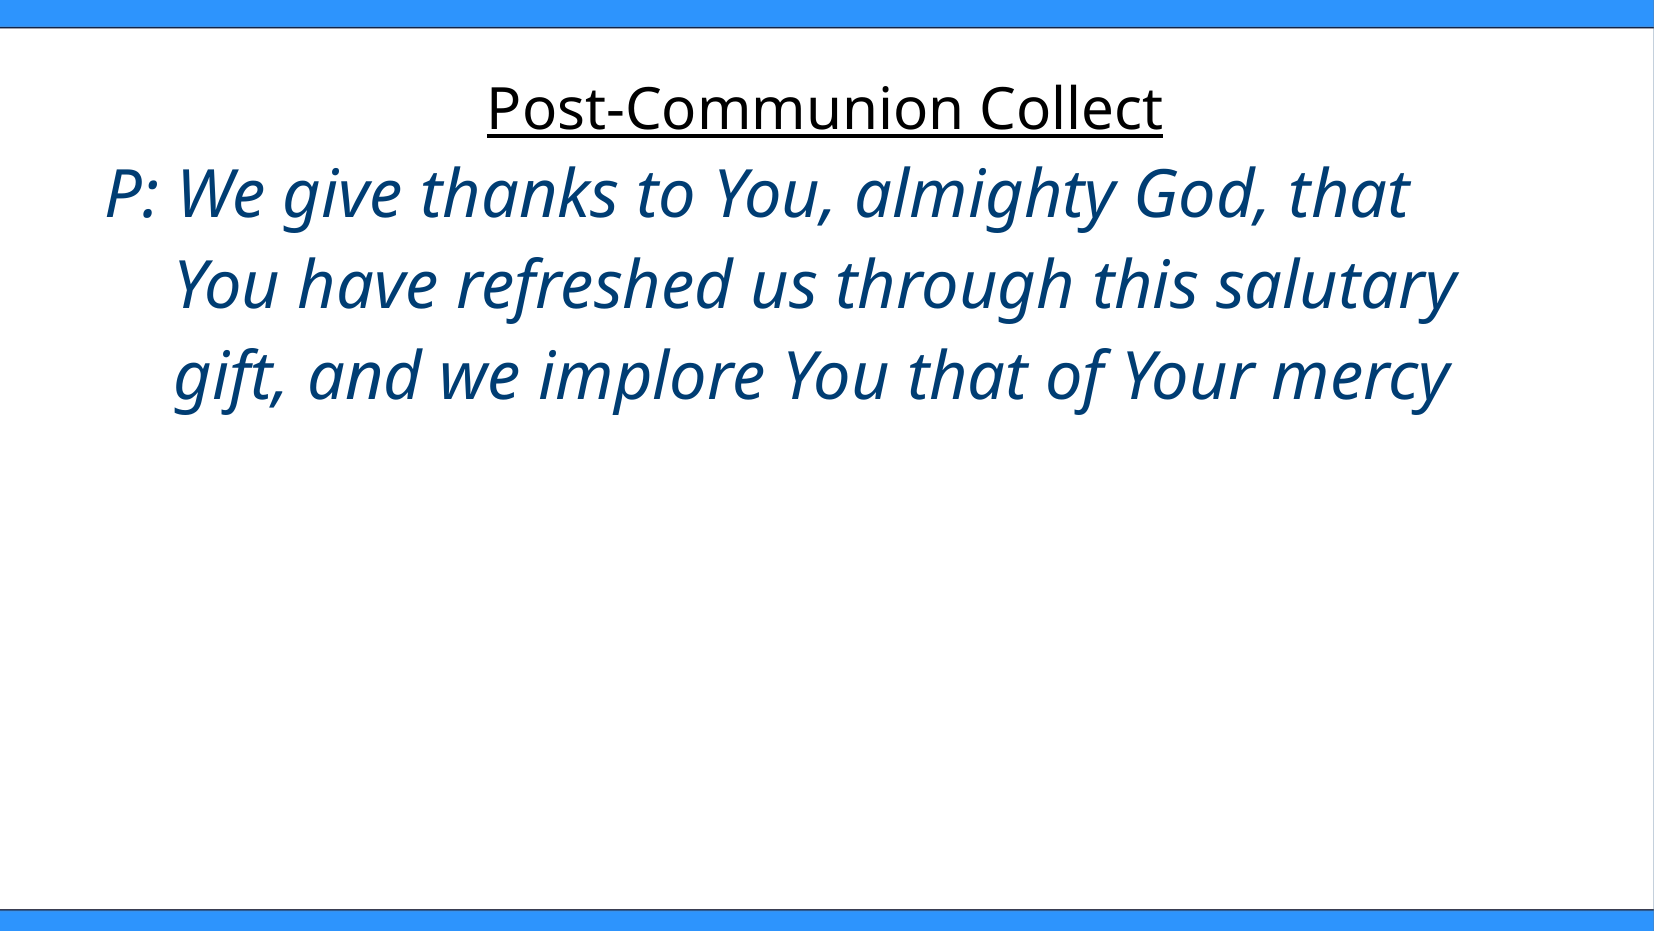

Post-Communion Collect
P: We give thanks to You, almighty God, that
 You have refreshed us through this salutary
 gift, and we implore You that of Your mercy